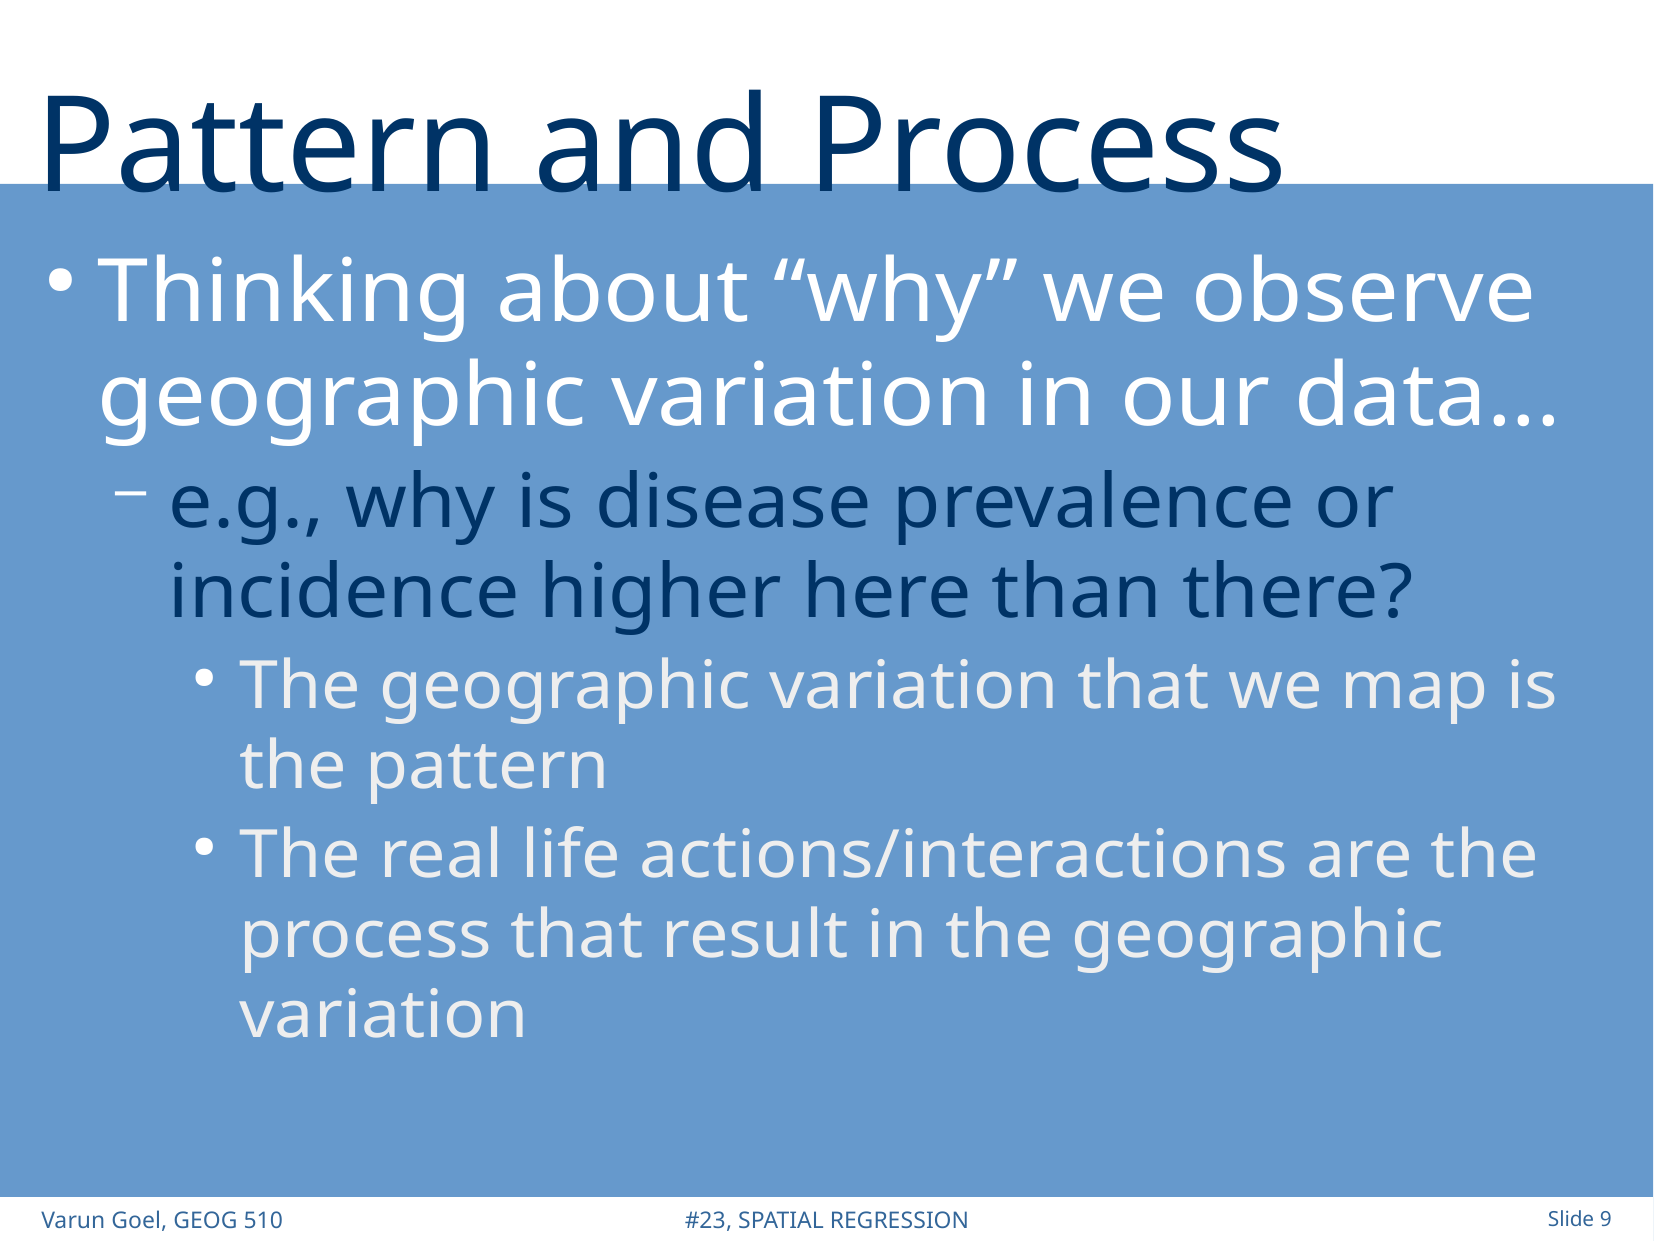

# Pattern and Process
Thinking about “why” we observe geographic variation in our data...
e.g., why is disease prevalence or incidence higher here than there?
The geographic variation that we map is the pattern
The real life actions/interactions are the process that result in the geographic variation
#23, SPATIAL REGRESSION
9